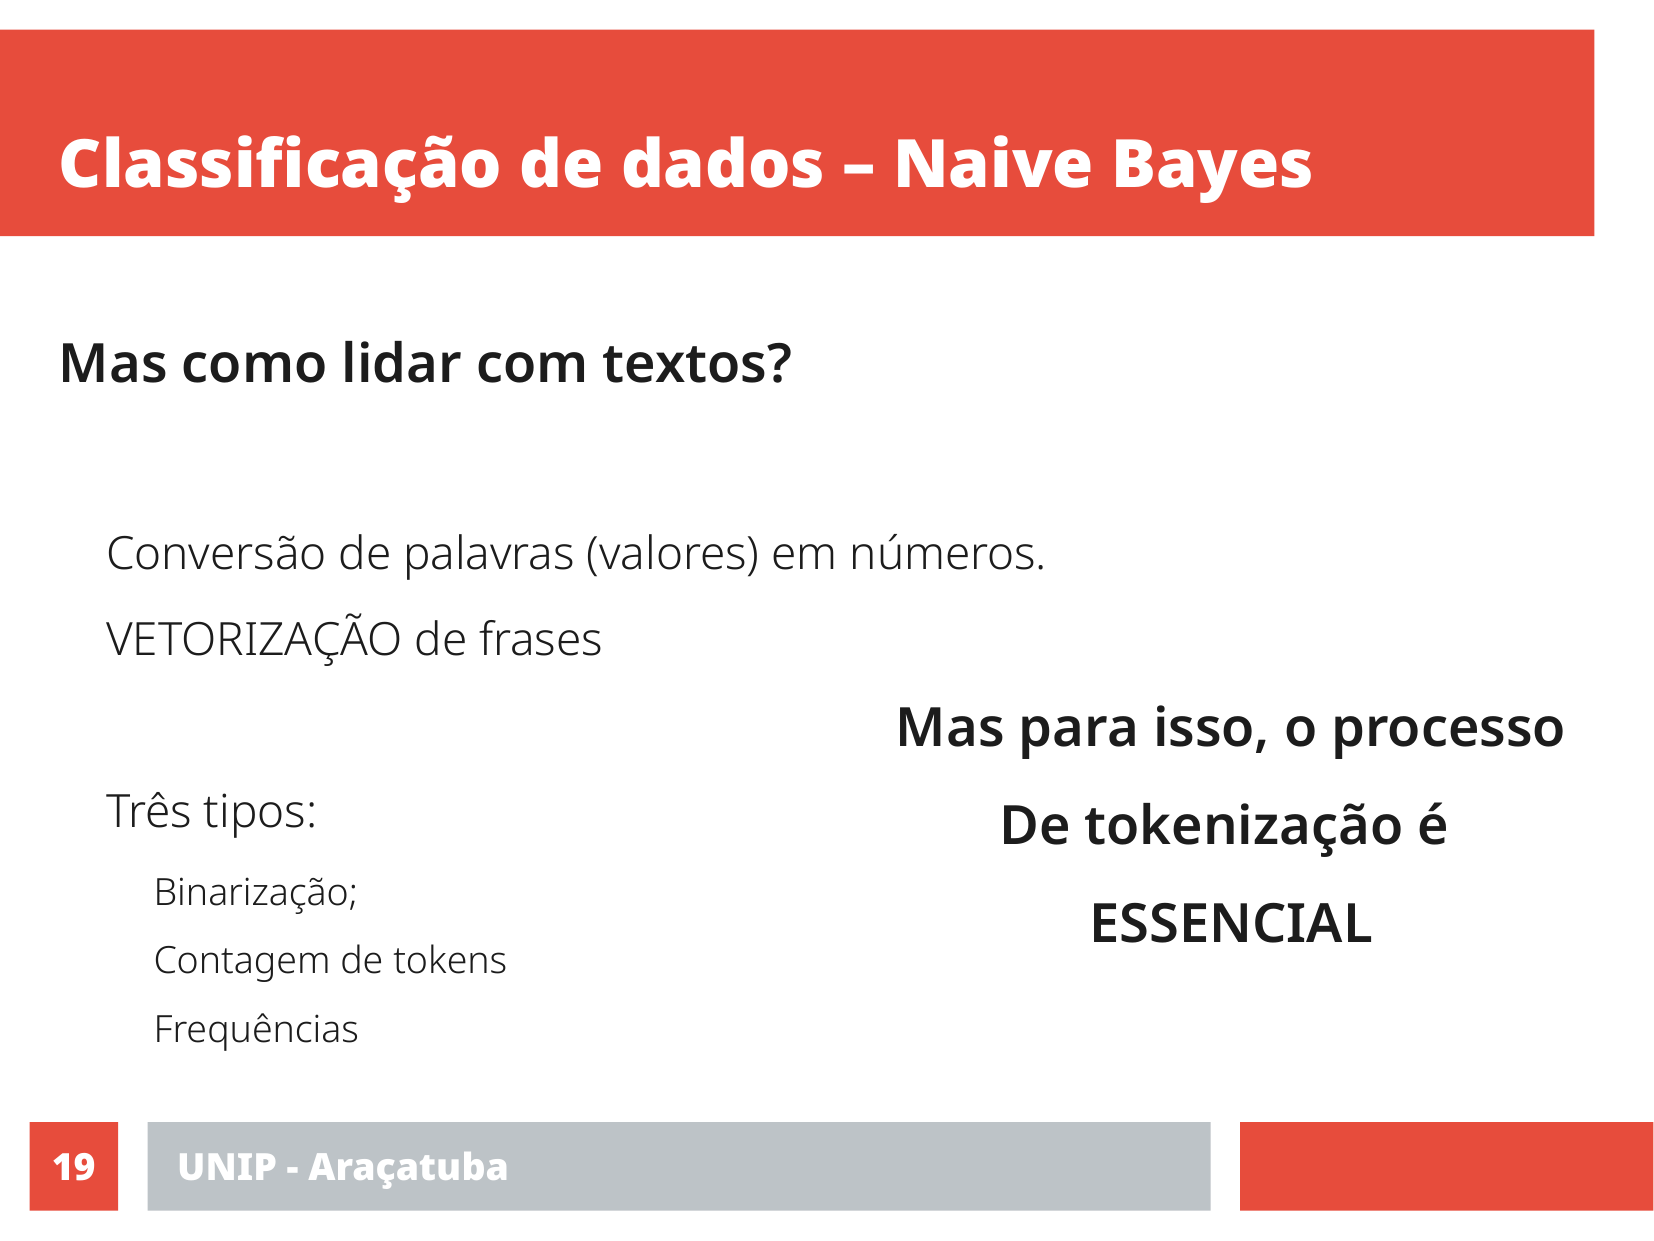

# Classificação de dados – Naive Bayes
Mas como lidar com textos?
Conversão de palavras (valores) em números.
VETORIZAÇÃO de frases
Três tipos:
Binarização;
Contagem de tokens
Frequências
Mas para isso, o processo
De tokenização é
ESSENCIAL
19
UNIP - Araçatuba